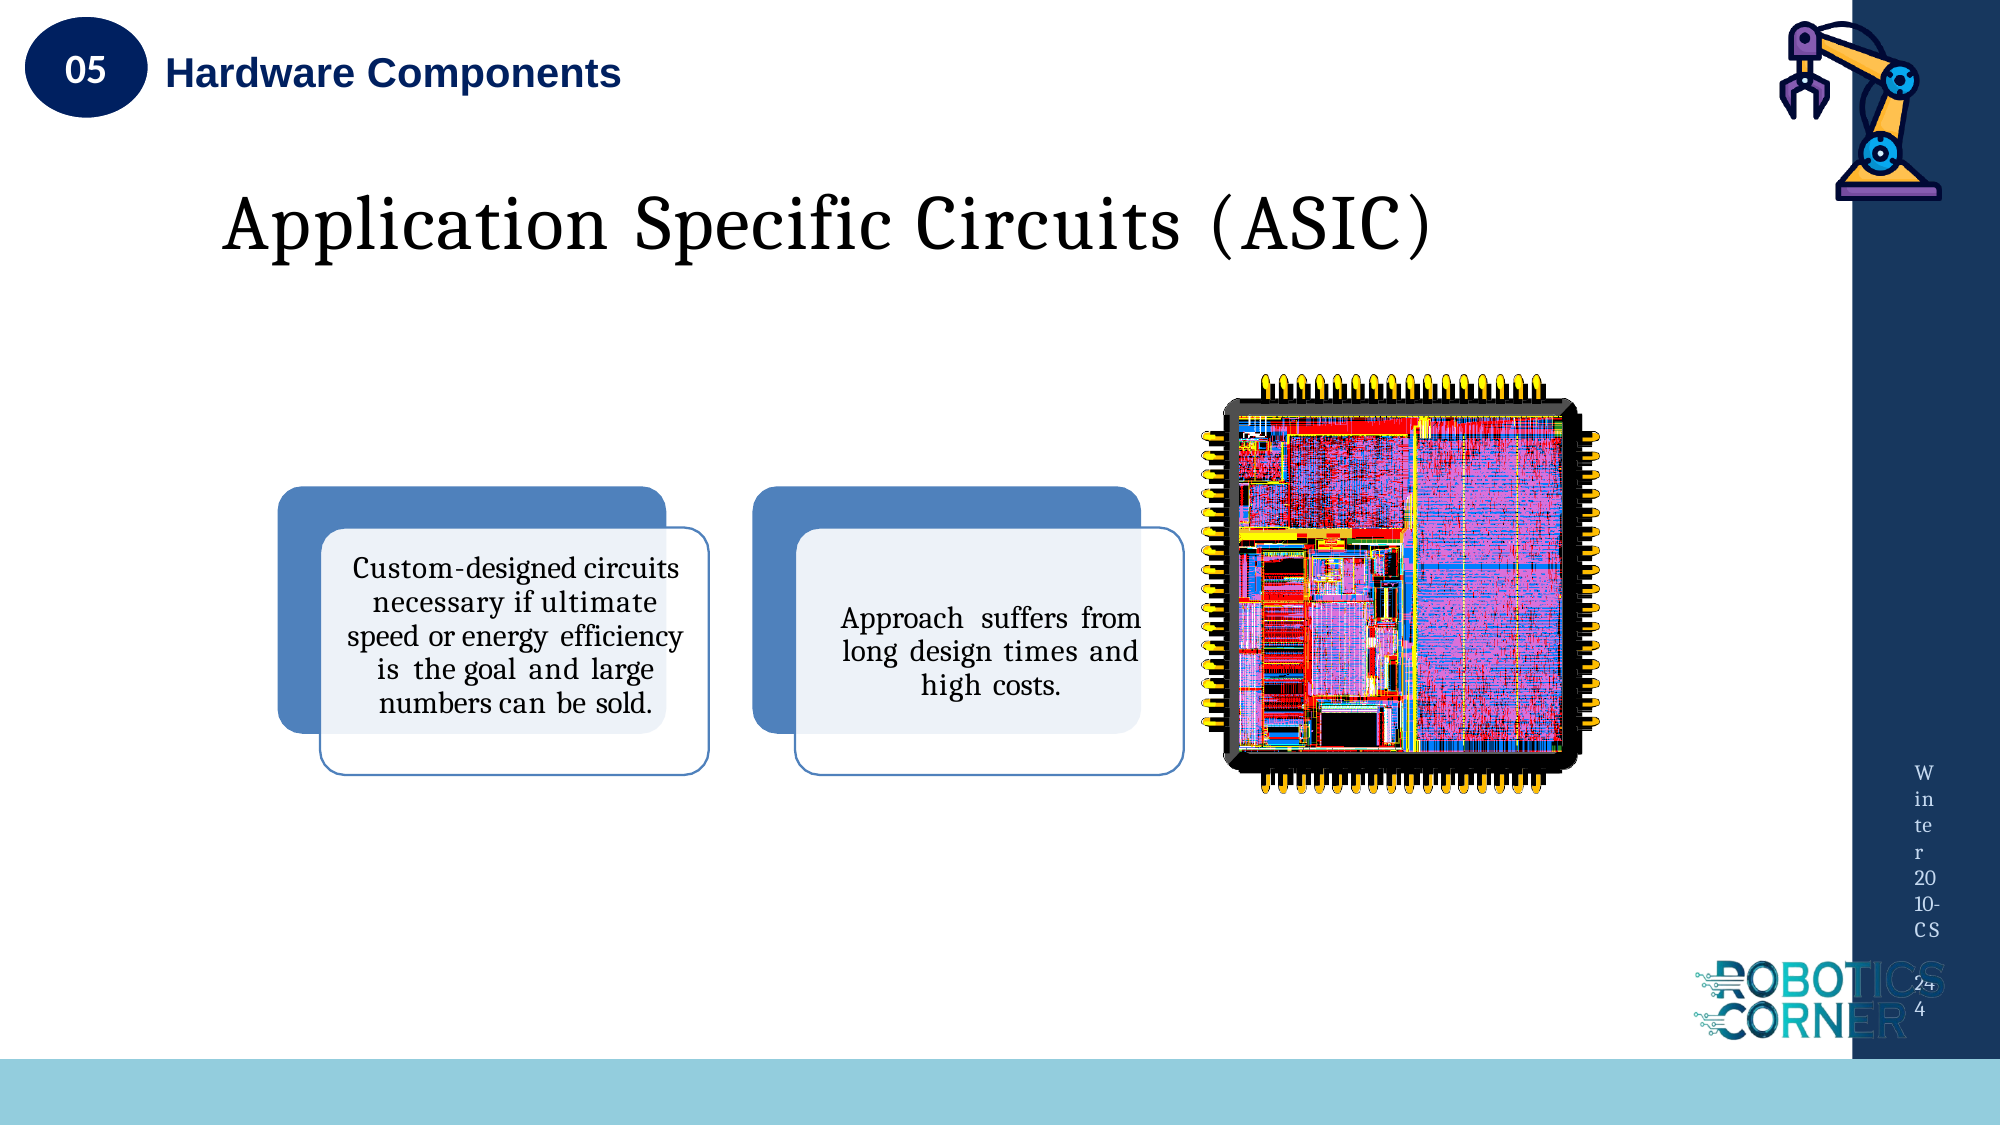

05
Hardware Components
Application Specific Circuits (ASIC)
Custom-designed circuits necessary if ultimate speed or energy efficiency is the goal and large numbers can be sold.
Approach suffers from long design times and high costs.
Winter 2010- CS 244